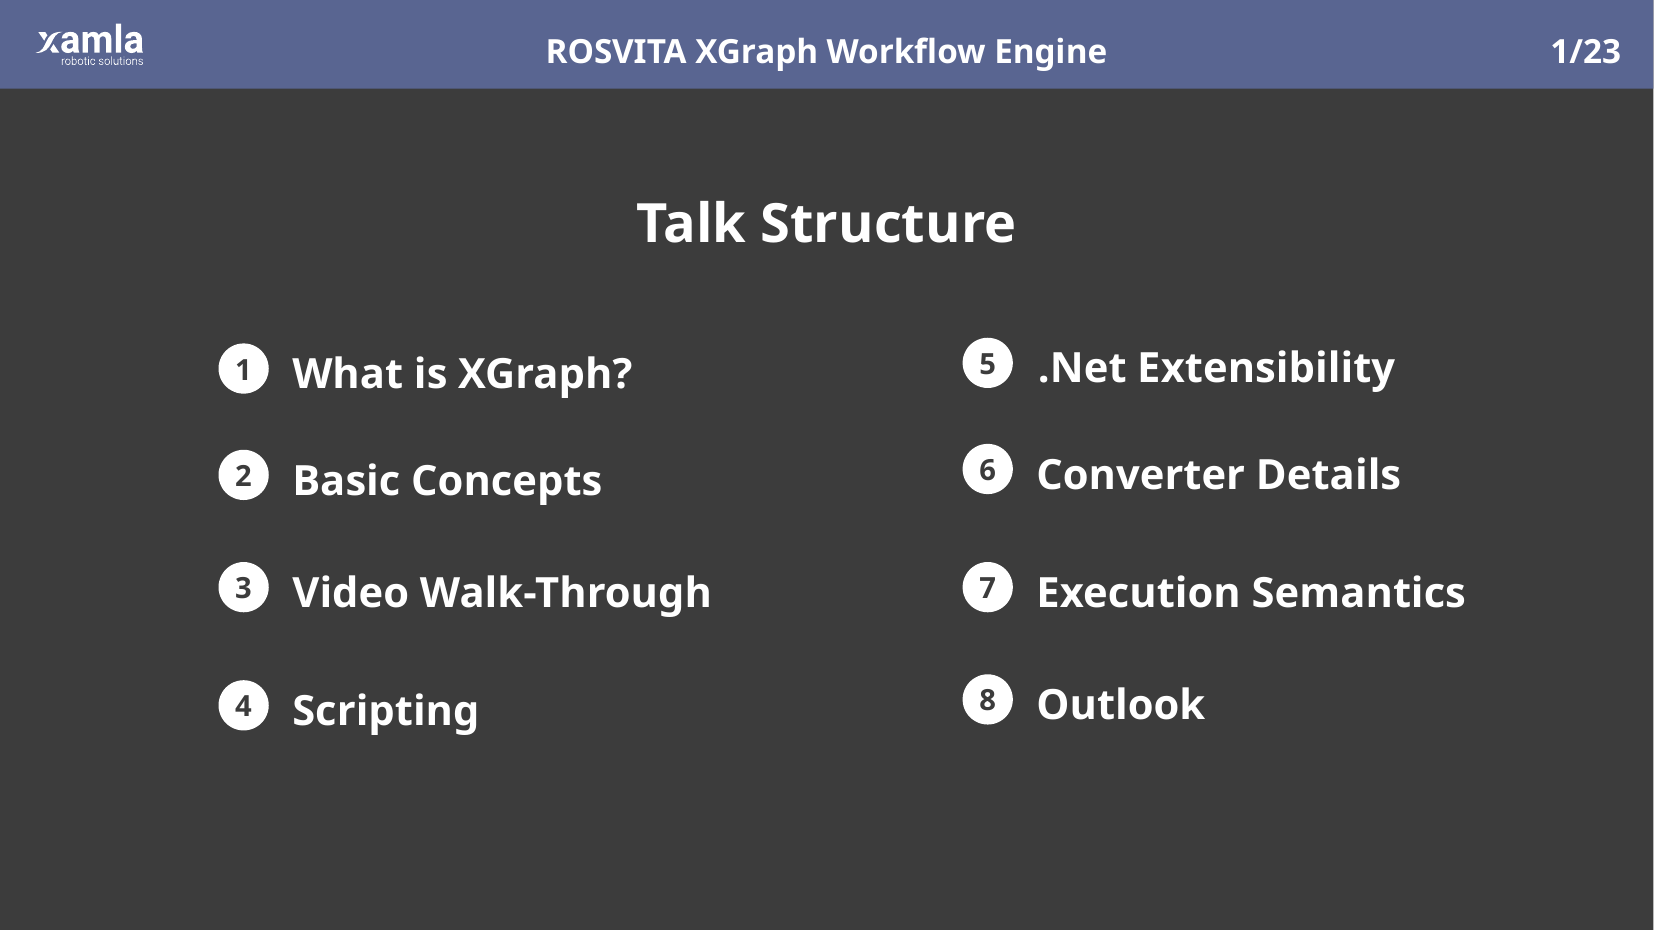

ROSVITA XGraph Workflow Engine
1/23
Talk Structure
.Net Extensibility
What is XGraph?
5
1
Converter Details
Basic Concepts
6
2
Video Walk-Through
Execution Semantics
3
7
Outlook
Scripting
8
4